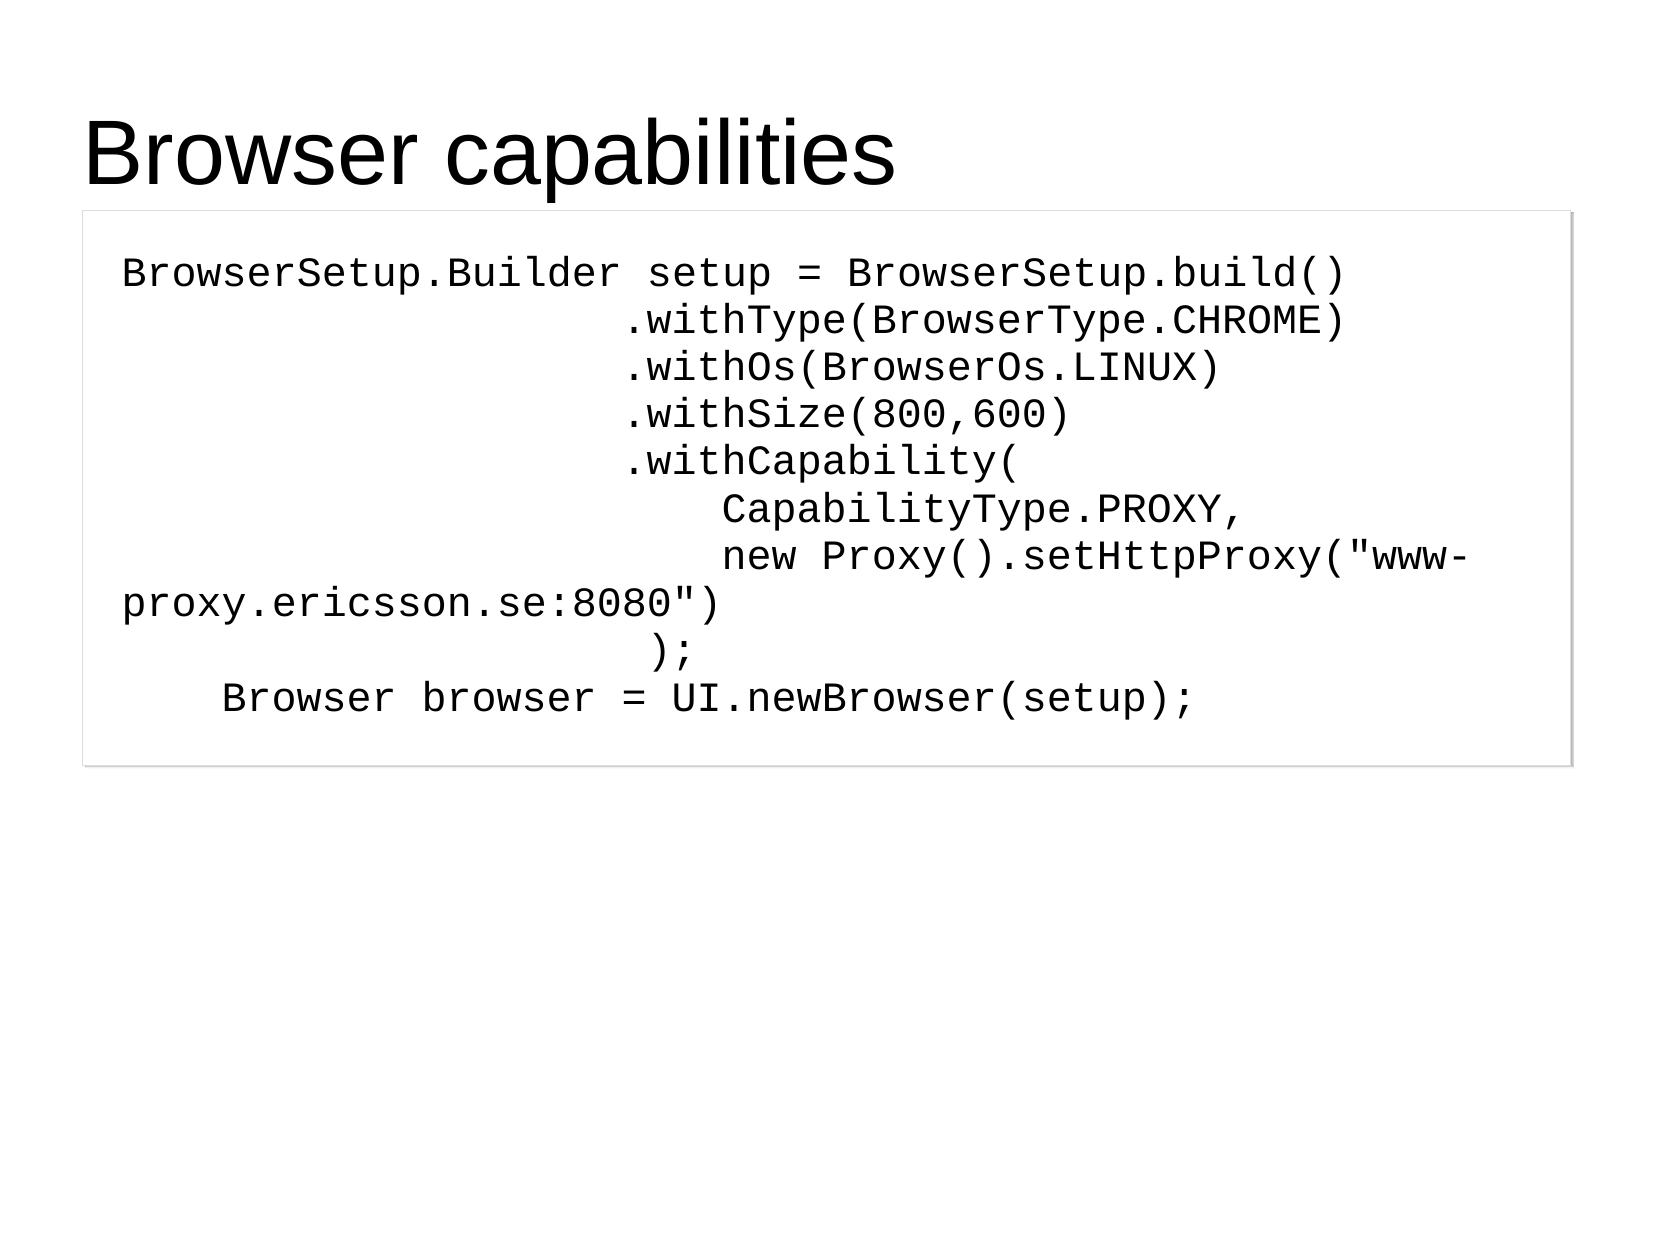

# Browser capabilities
BrowserSetup.Builder setup = BrowserSetup.build()
 .withType(BrowserType.CHROME)
 .withOs(BrowserOs.LINUX)
 .withSize(800,600)
 .withCapability(
 CapabilityType.PROXY,
 new Proxy().setHttpProxy("www-proxy.ericsson.se:8080")
 );
 Browser browser = UI.newBrowser(setup);